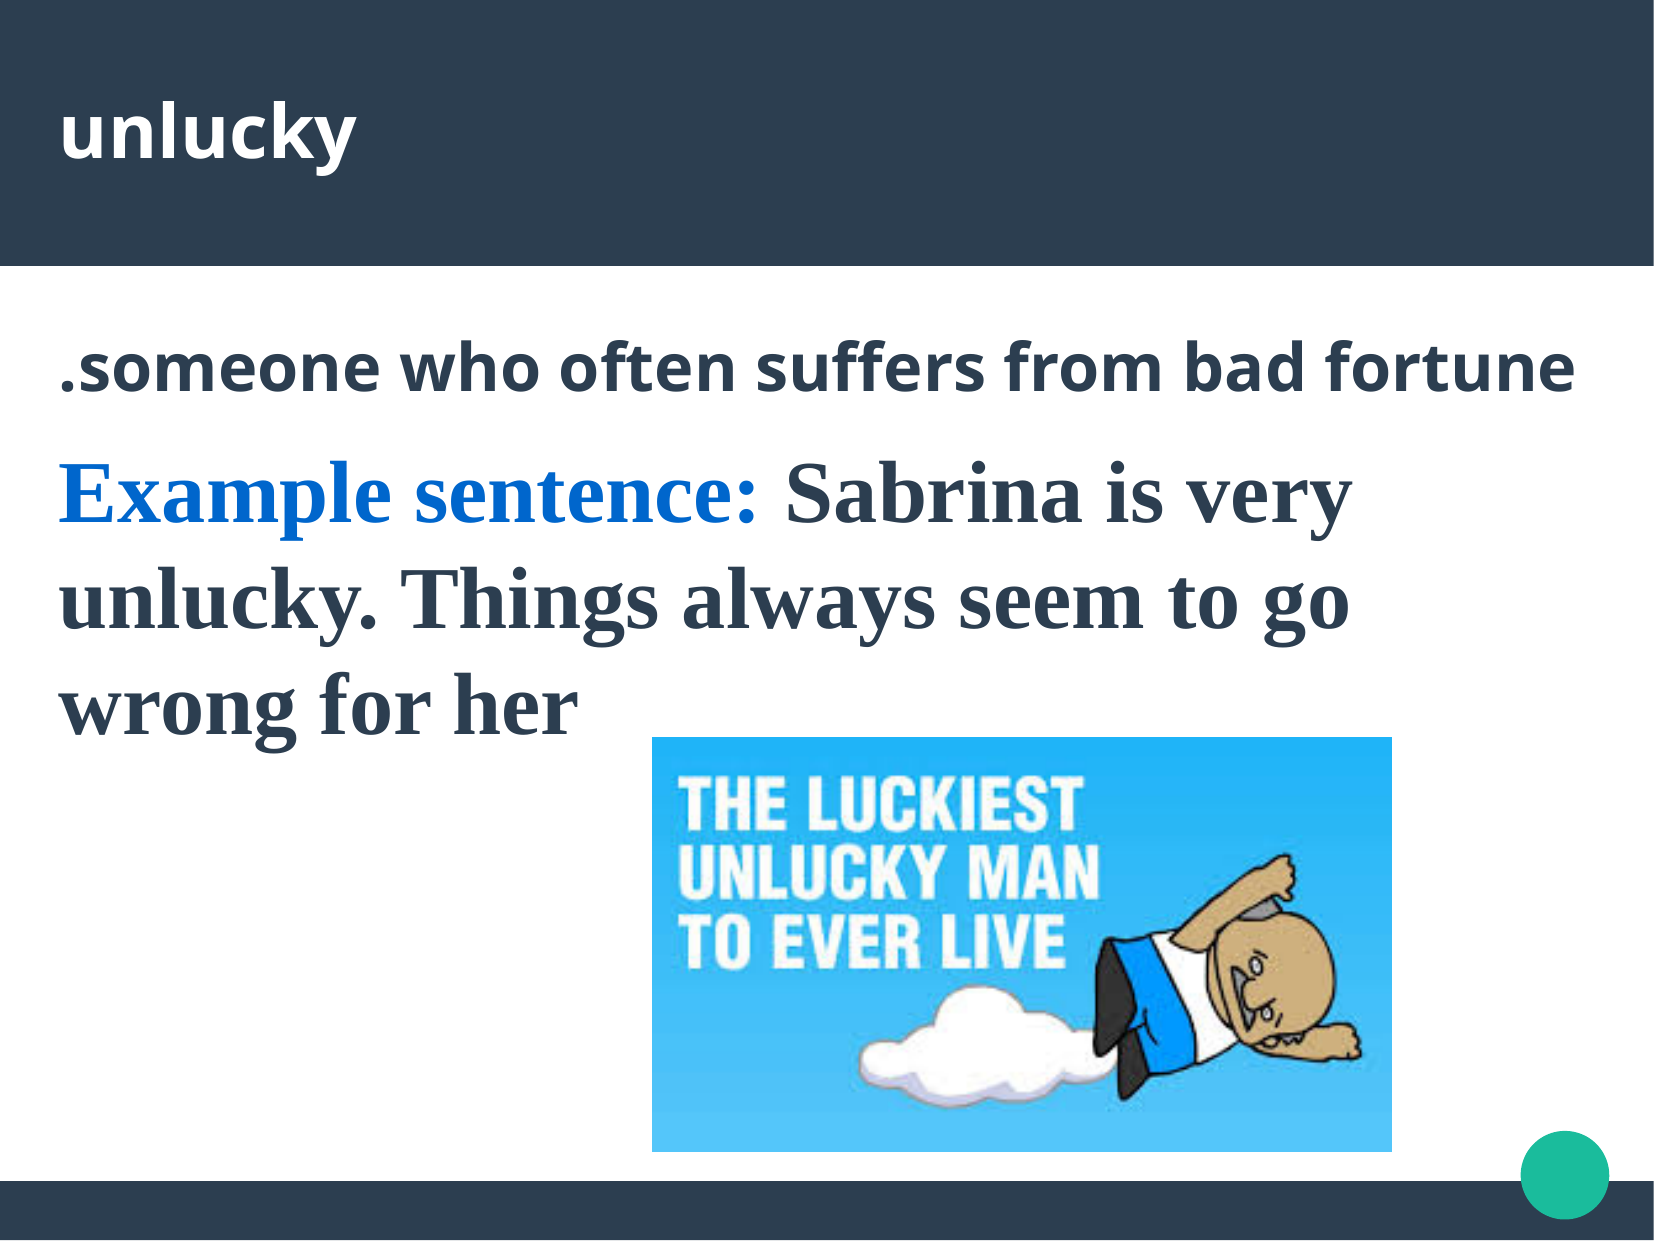

# unlucky
someone who often suffers from bad fortune.
Example sentence: Sabrina is very unlucky. Things always seem to go wrong for her